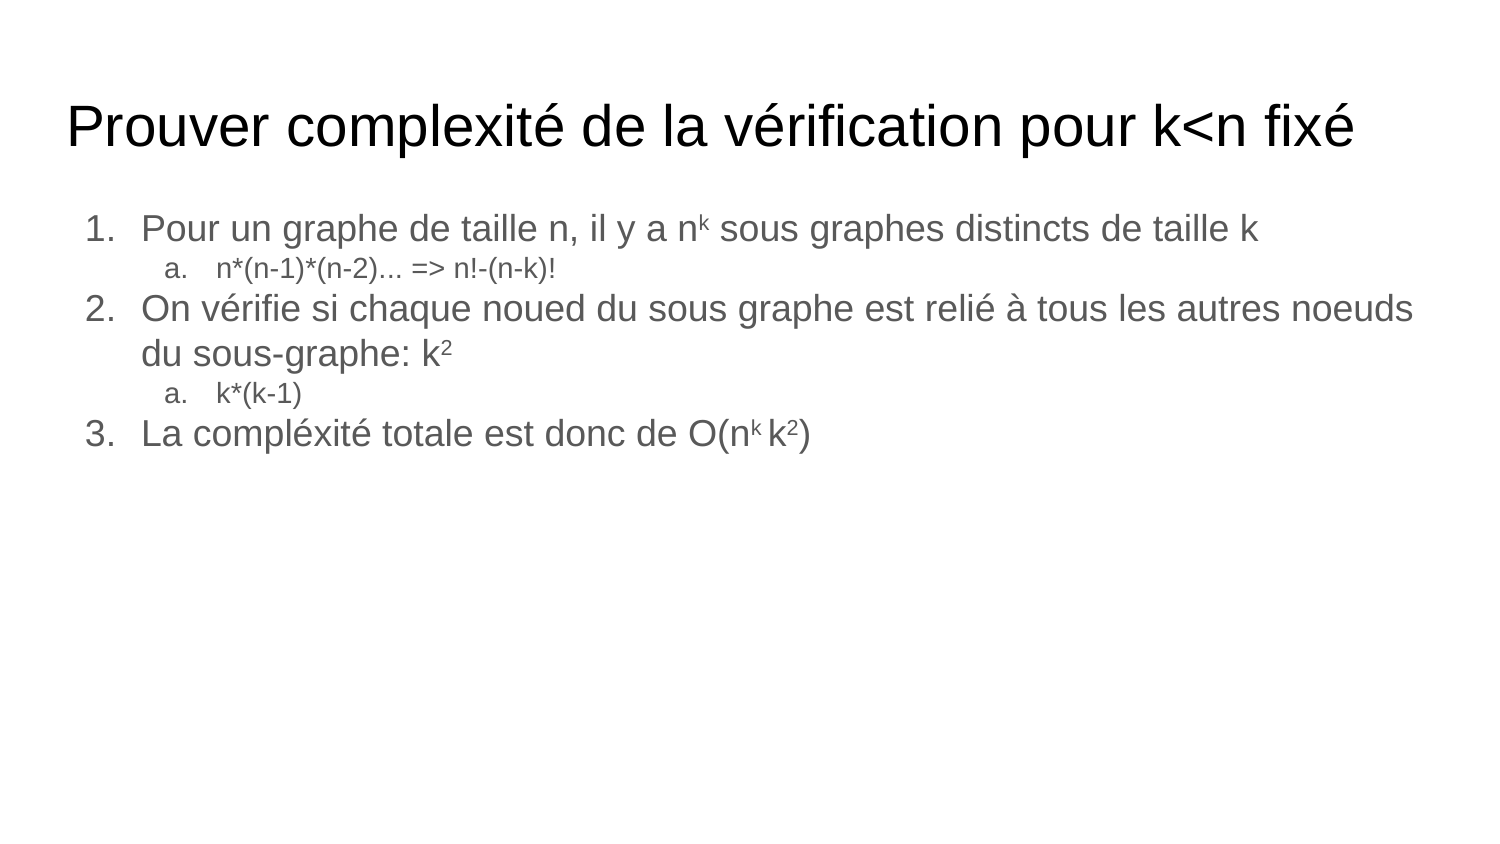

# Prouver complexité de la vérification pour k<n fixé
Pour un graphe de taille n, il y a nk sous graphes distincts de taille k
n*(n-1)*(n-2)... => n!-(n-k)!
On vérifie si chaque noued du sous graphe est relié à tous les autres noeuds du sous-graphe: k2
k*(k-1)
La compléxité totale est donc de O(nk k2)